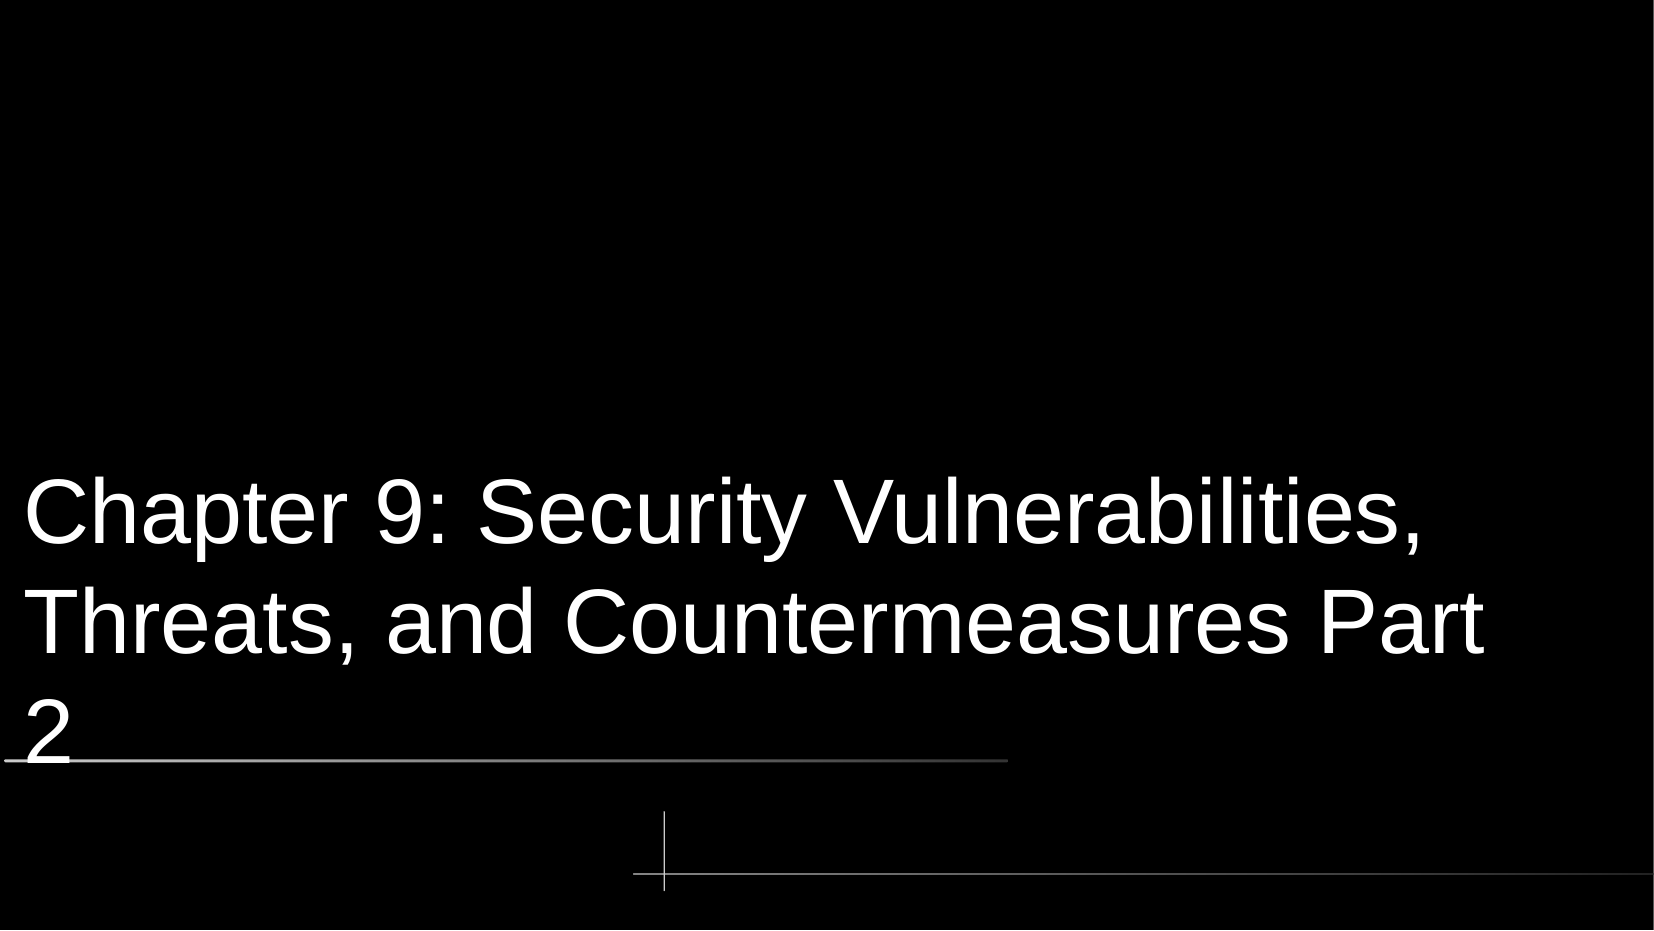

# Chapter 9: Security Vulnerabilities, Threats, and Countermeasures Part 2